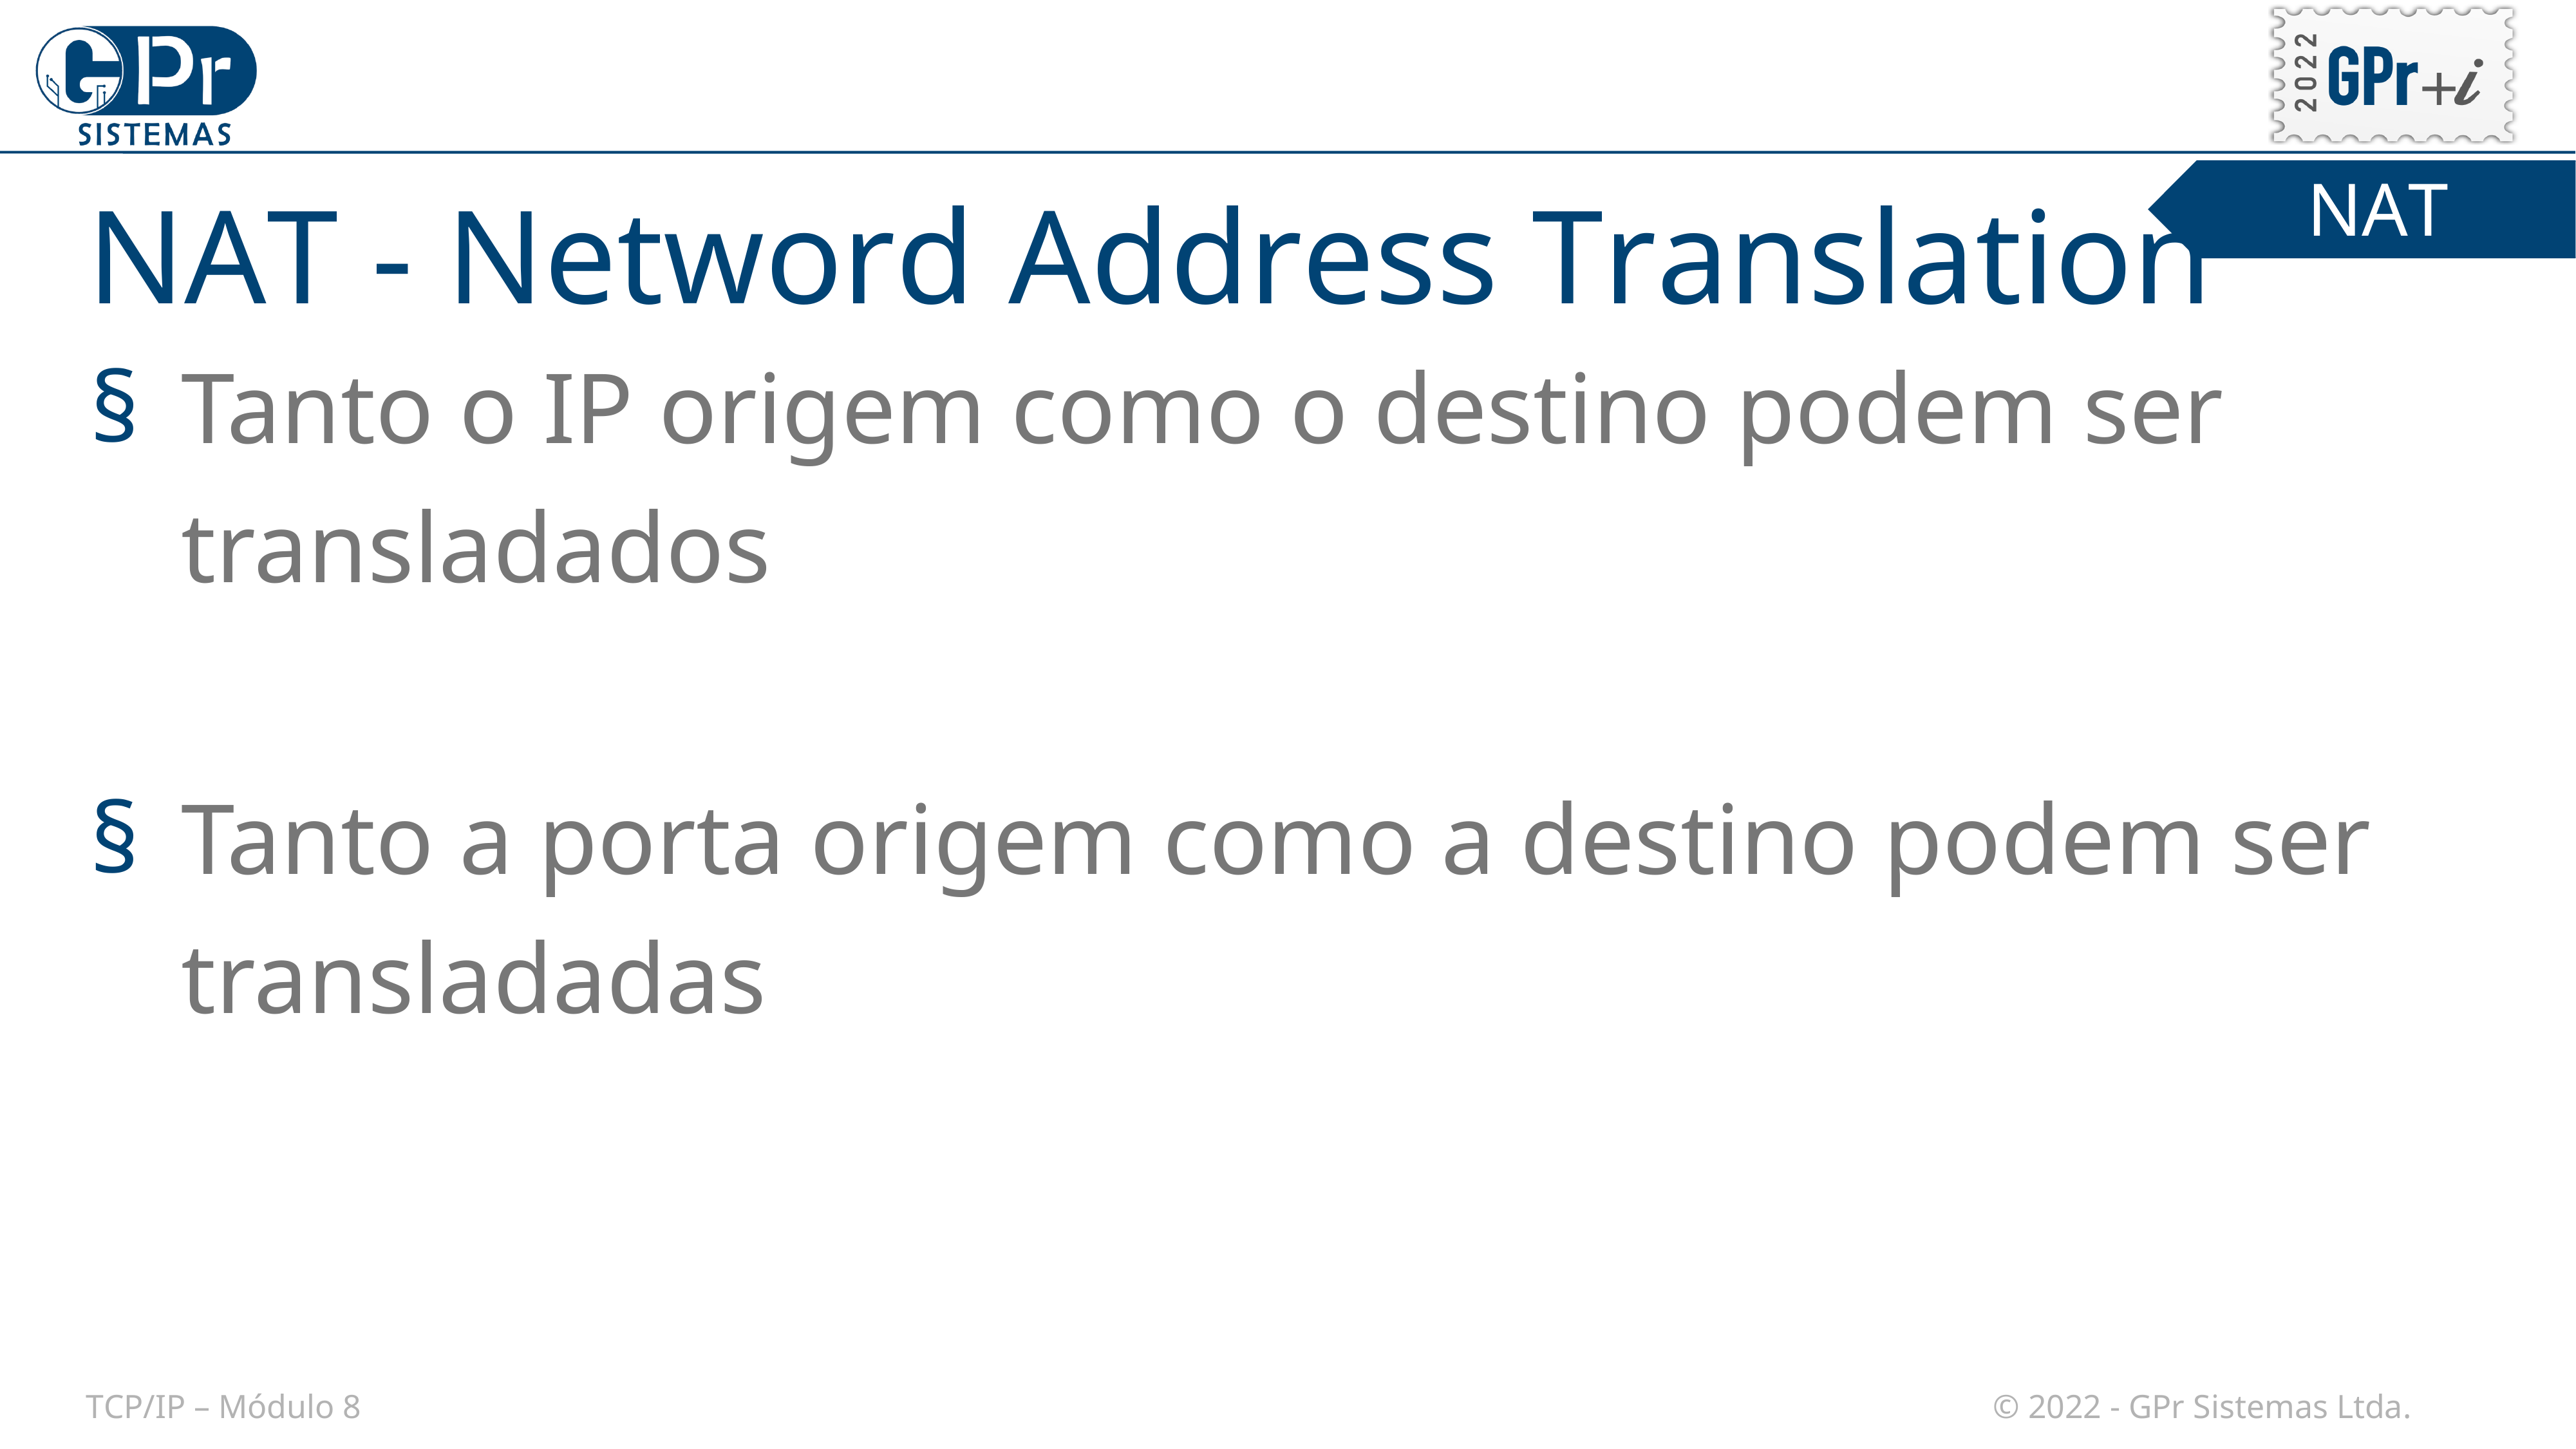

NAT
NAT - Netword Address Translation
# Tanto o IP origem como o destino podem ser transladados
Tanto a porta origem como a destino podem ser transladadas